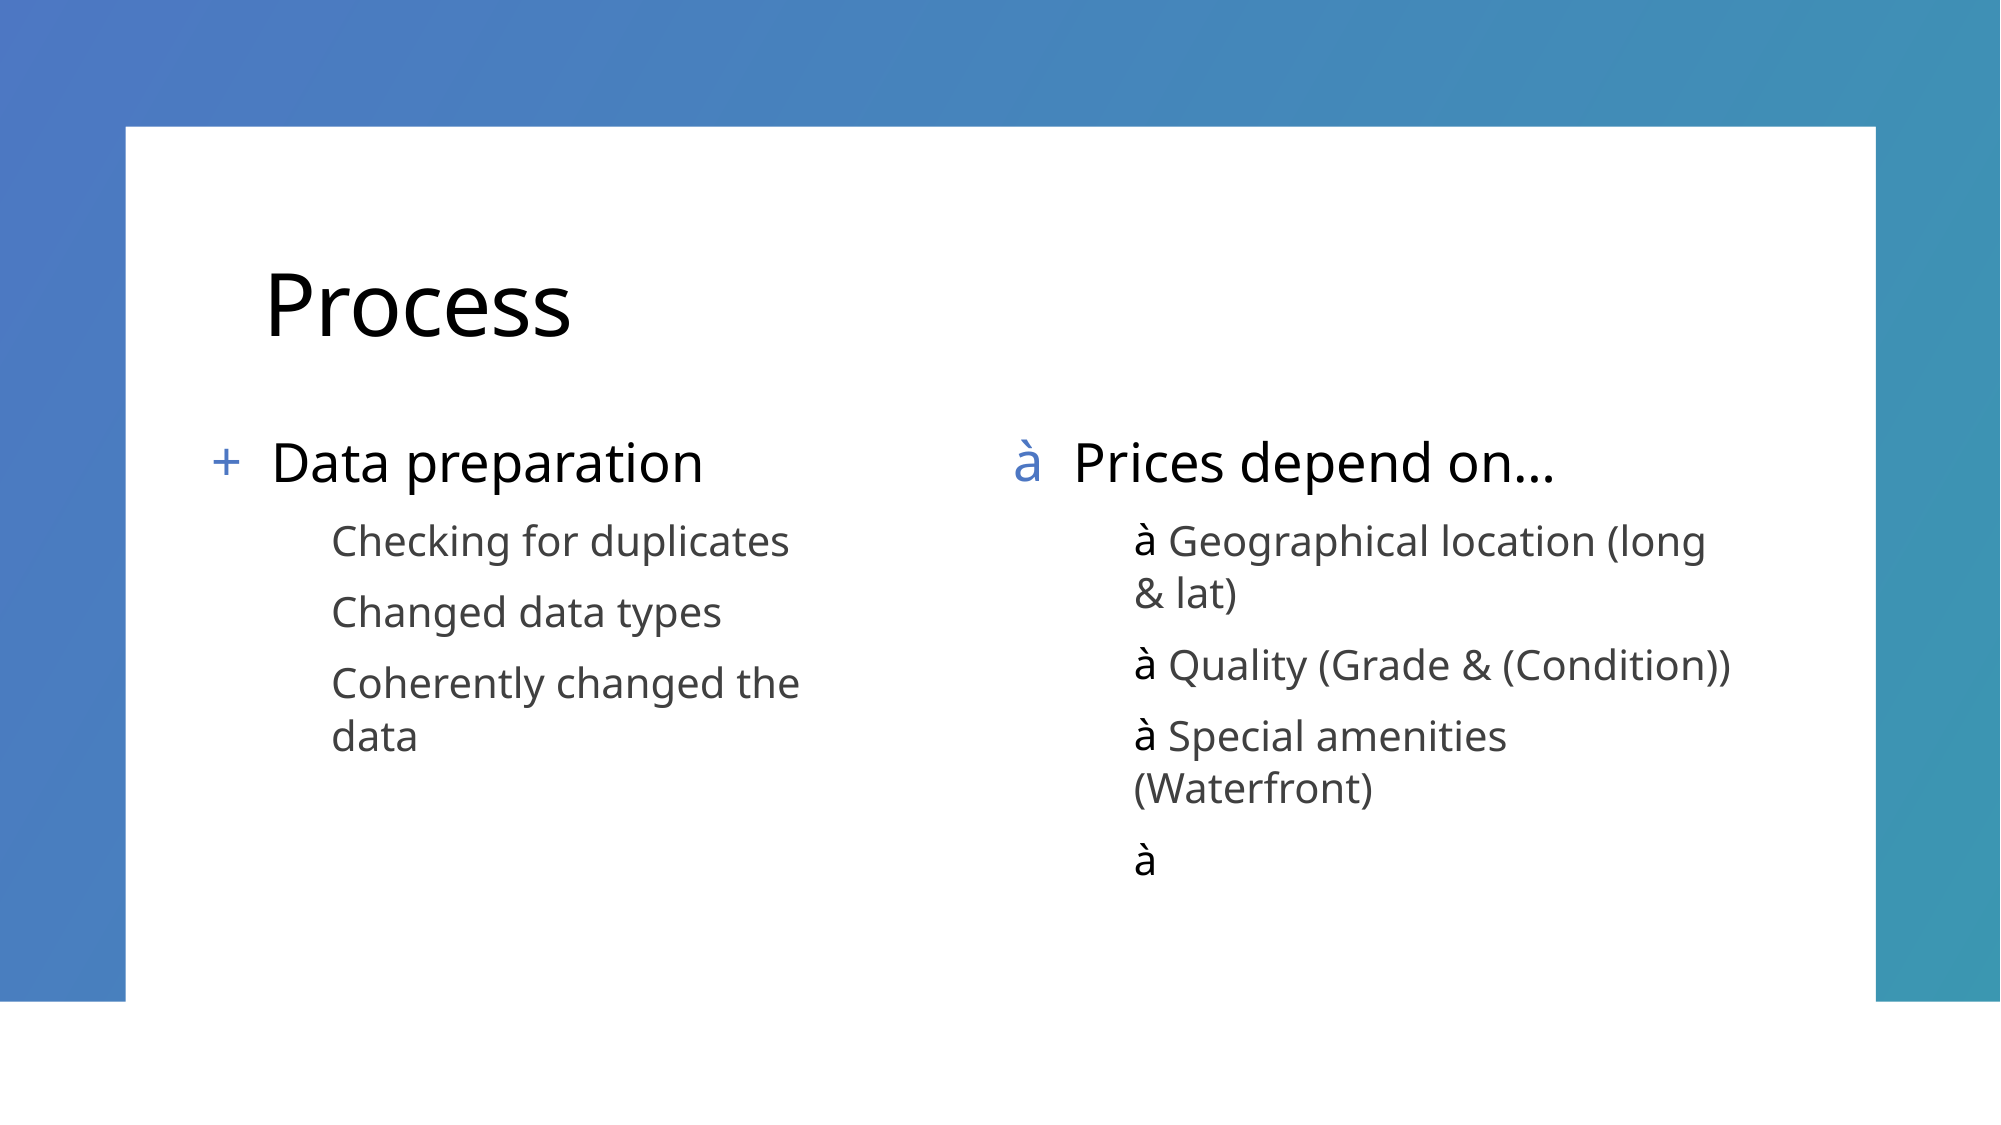

# Process
Data preparation
Checking for duplicates
Changed data types
Coherently changed the data
Prices depend on…
 Geographical location (long & lat)
 Quality (Grade & (Condition))
 Special amenities (Waterfront)